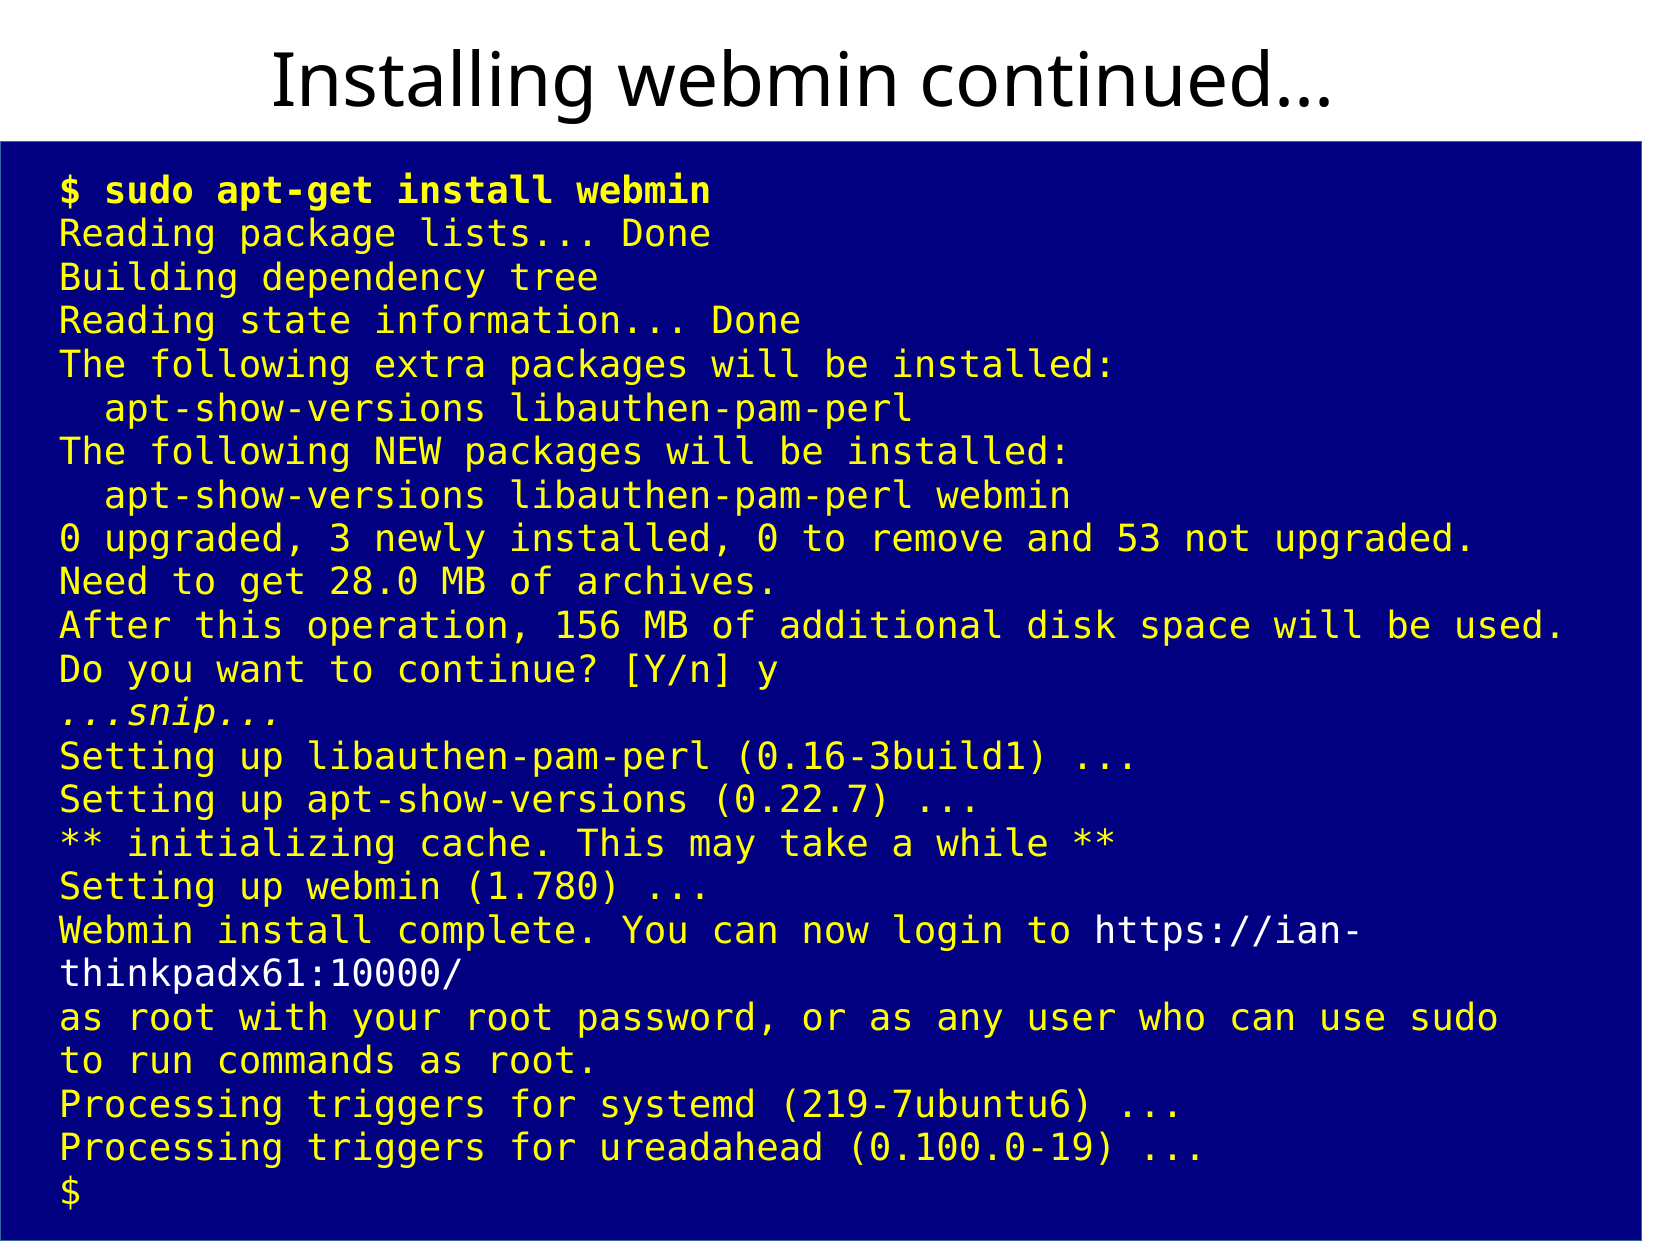

Installing webmin continued...
$ sudo apt-get install webmin
Reading package lists... Done
Building dependency tree
Reading state information... Done
The following extra packages will be installed:
 apt-show-versions libauthen-pam-perl
The following NEW packages will be installed:
 apt-show-versions libauthen-pam-perl webmin
0 upgraded, 3 newly installed, 0 to remove and 53 not upgraded.
Need to get 28.0 MB of archives.
After this operation, 156 MB of additional disk space will be used.
Do you want to continue? [Y/n] y
...snip...
Setting up libauthen-pam-perl (0.16-3build1) ...
Setting up apt-show-versions (0.22.7) ...
** initializing cache. This may take a while **
Setting up webmin (1.780) ...
Webmin install complete. You can now login to https://ian-thinkpadx61:10000/
as root with your root password, or as any user who can use sudo
to run commands as root.
Processing triggers for systemd (219-7ubuntu6) ...
Processing triggers for ureadahead (0.100.0-19) ...
$
# lsusb